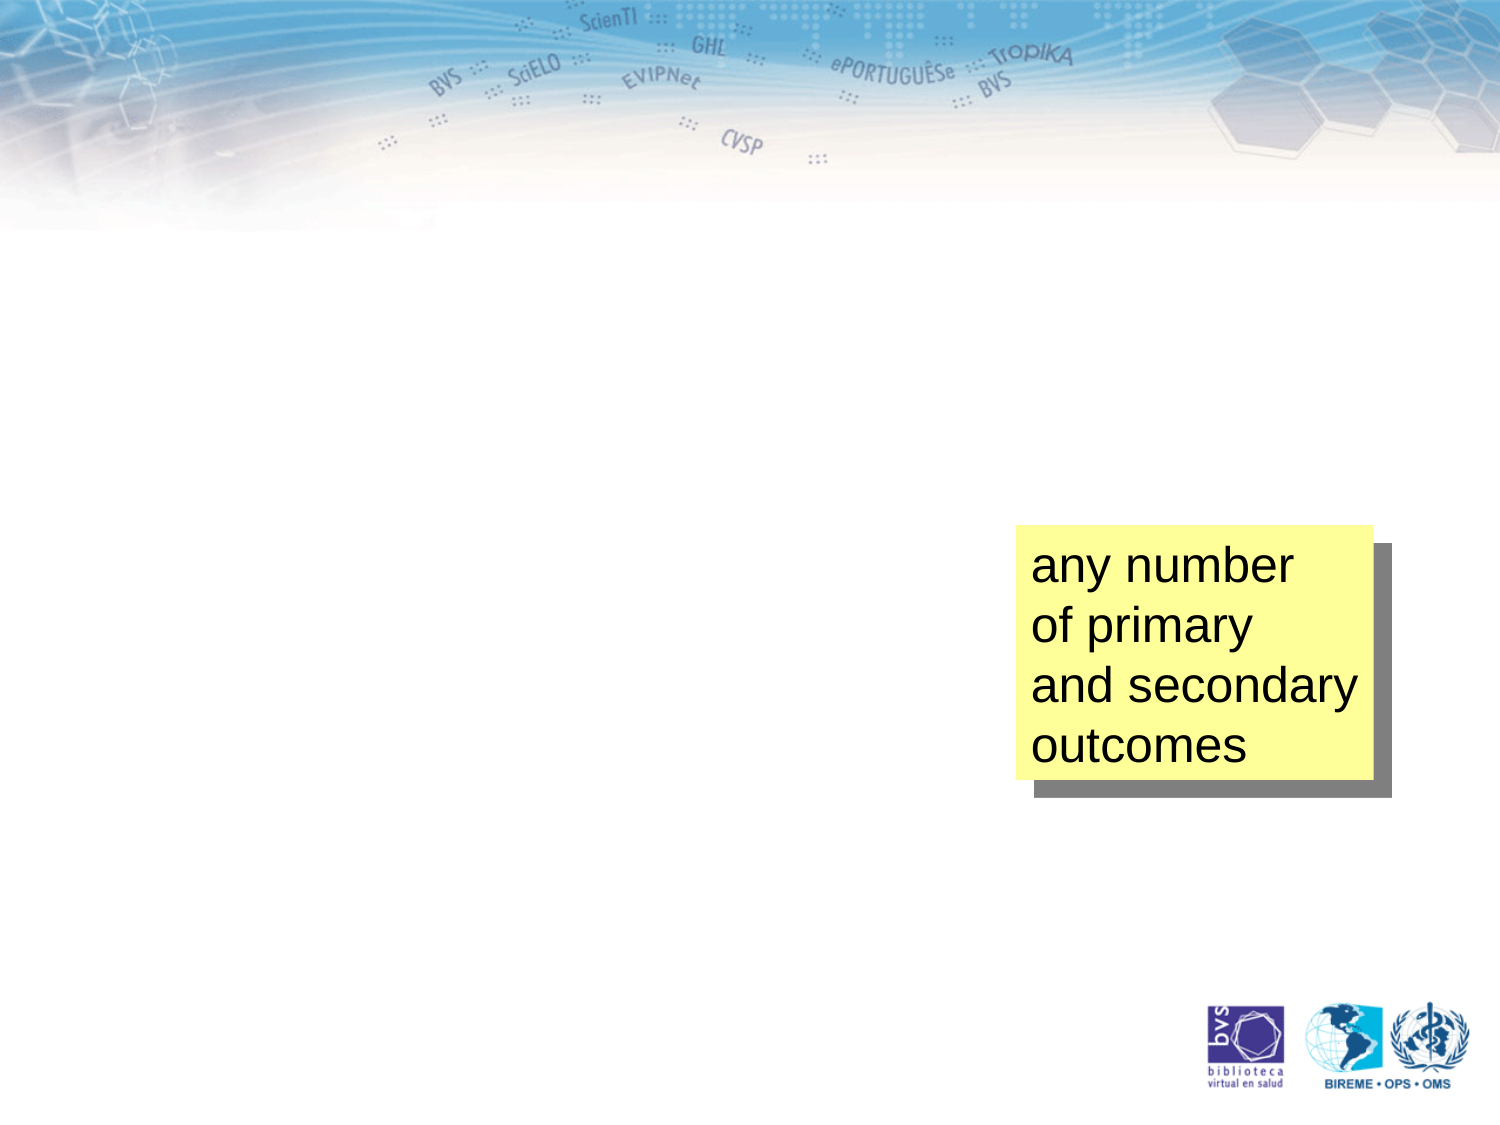

#
any number
of primary
and secondary
outcomes